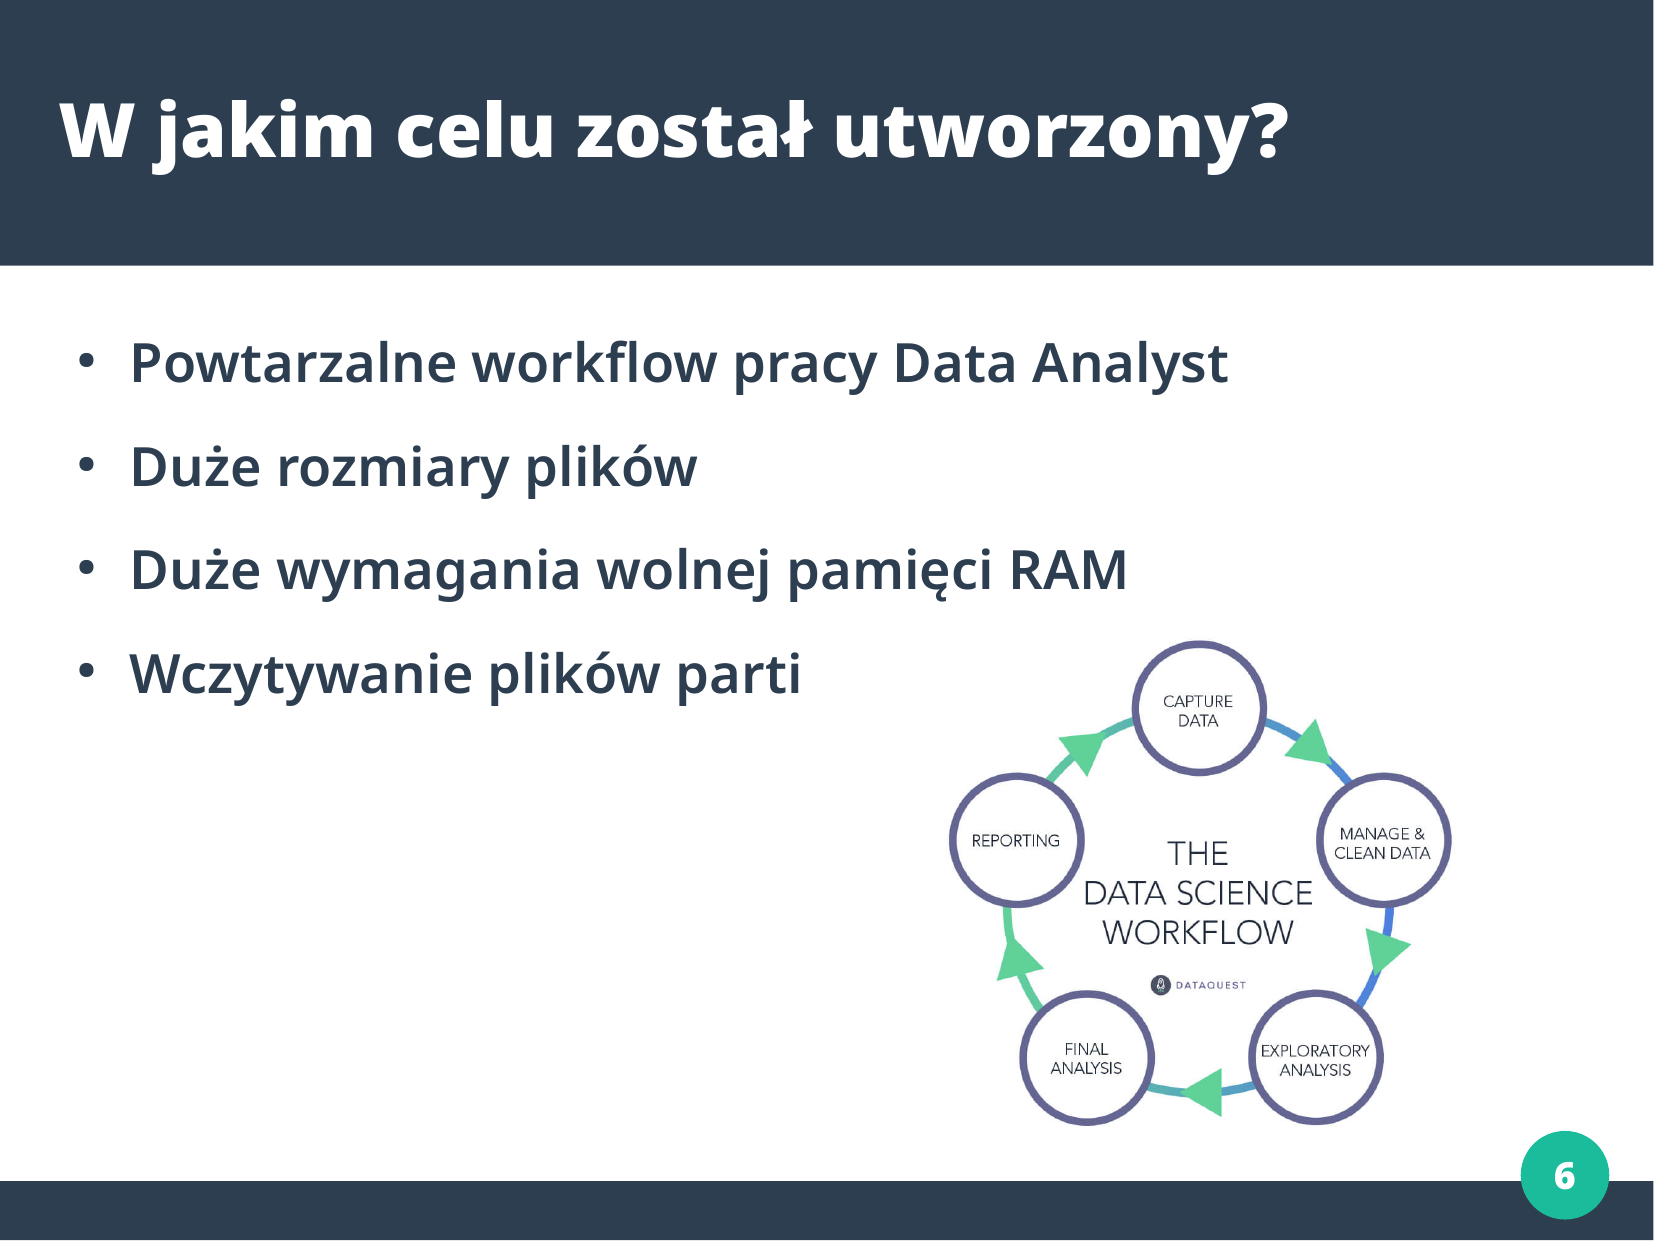

# W jakim celu został utworzony?
Powtarzalne workflow pracy Data Analyst
Duże rozmiary plików
Duże wymagania wolnej pamięci RAM
Wczytywanie plików partiami
6